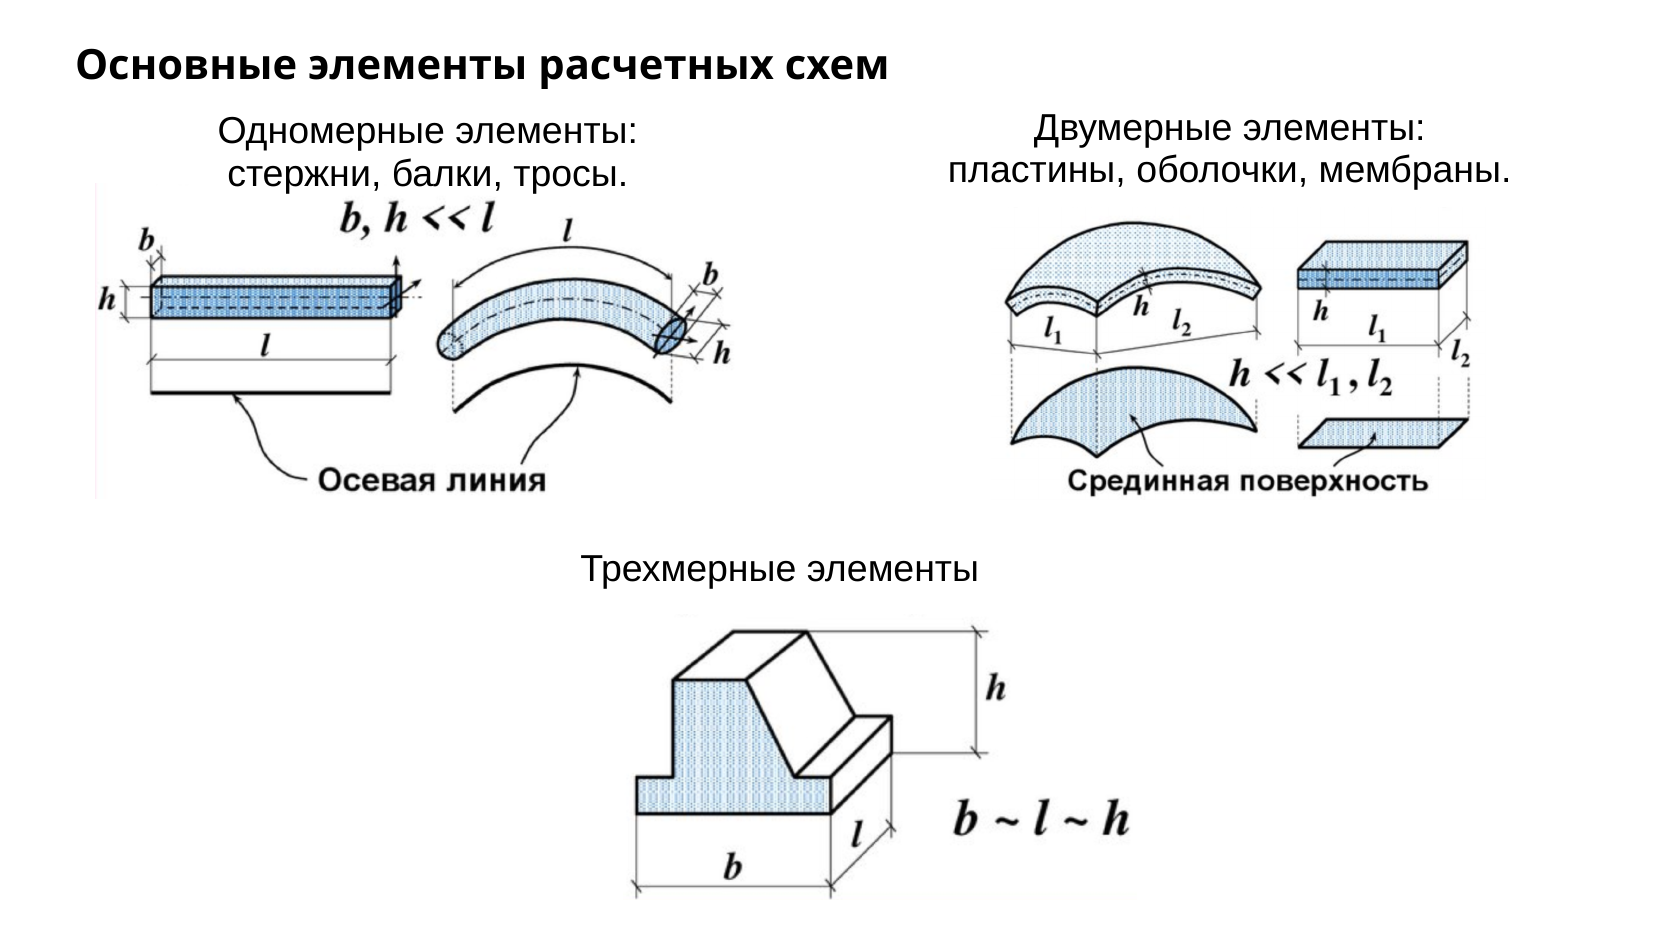

# Основные элементы расчетных схем
Двумерные элементы:
пластины, оболочки, мембраны.
Одномерные элементы:
стержни, балки, тросы.
Трехмерные элементы